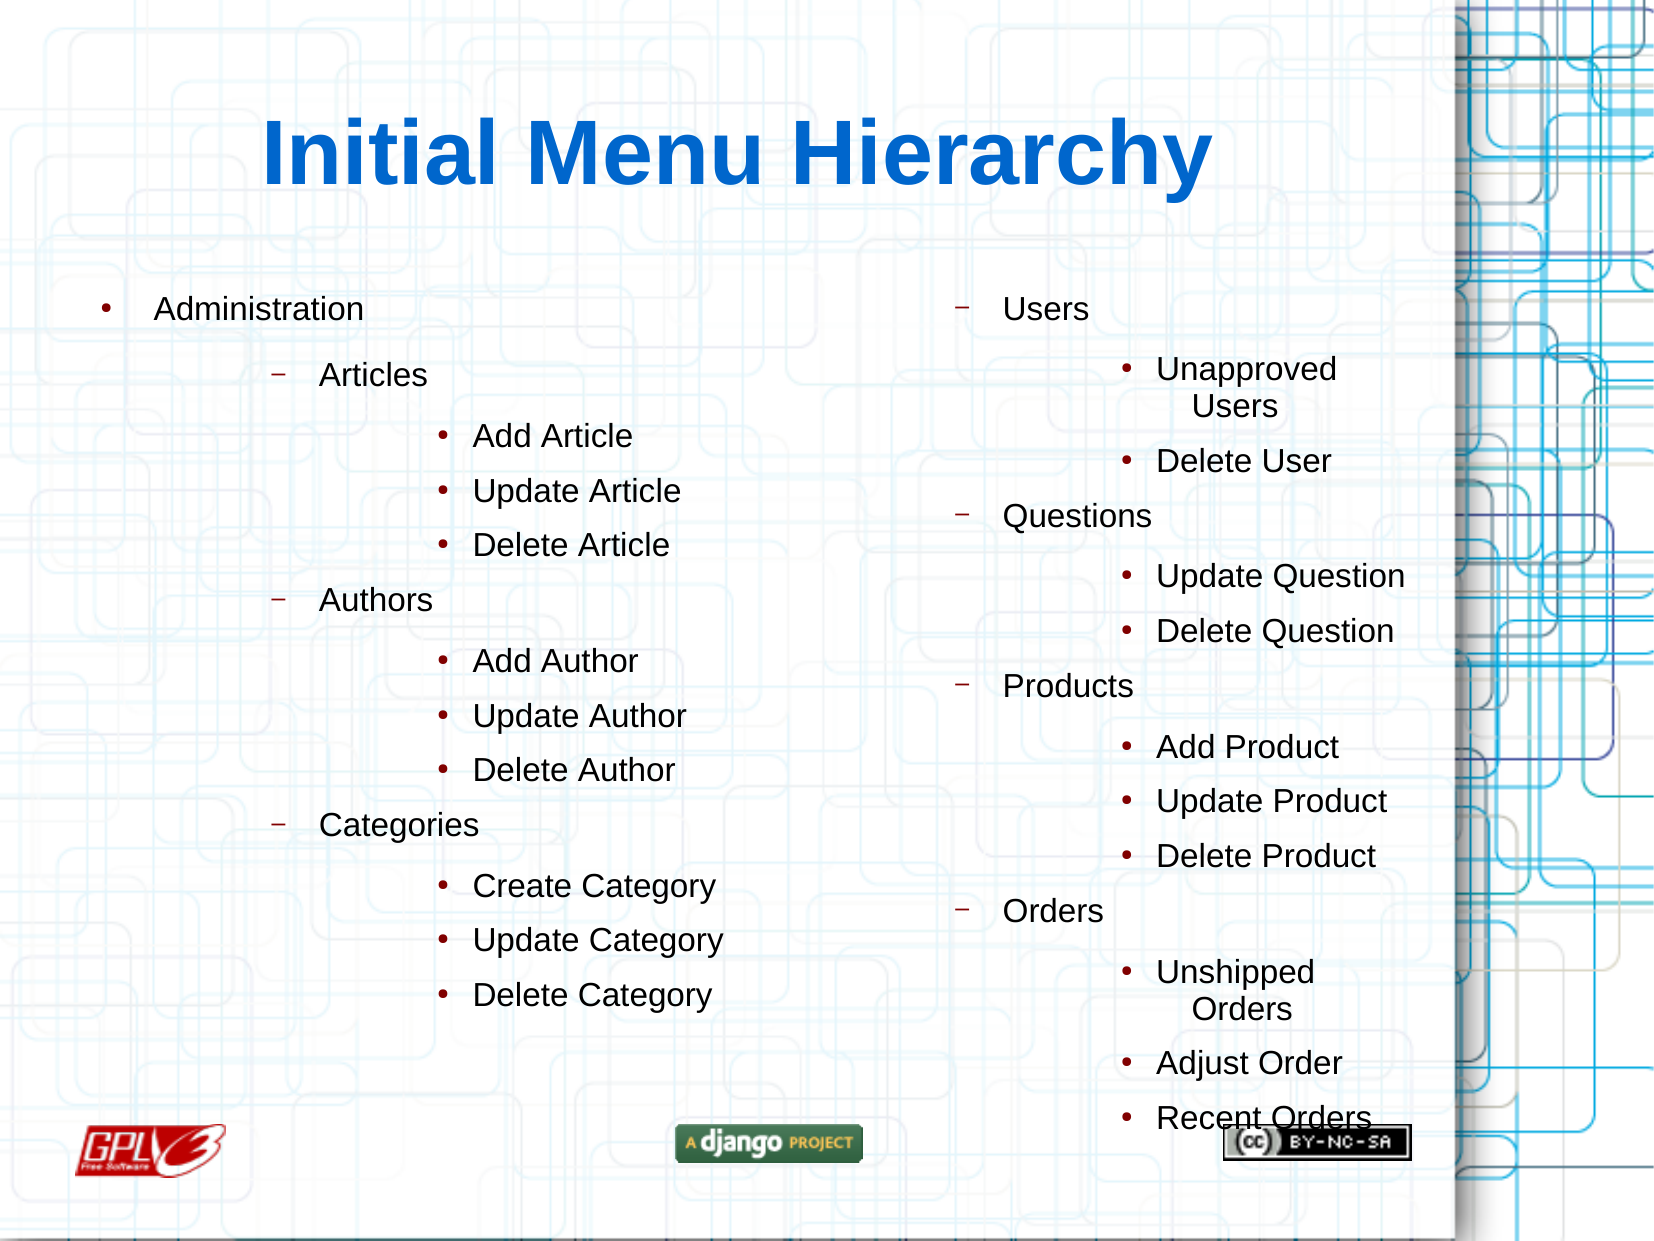

# Initial Menu Hierarchy
Administration
Articles
Add Article
Update Article
Delete Article
Authors
Add Author
Update Author
Delete Author
Categories
Create Category
Update Category
Delete Category
Users
Unapproved Users
Delete User
Questions
Update Question
Delete Question
Products
Add Product
Update Product
Delete Product
Orders
Unshipped Orders
Adjust Order
Recent Orders